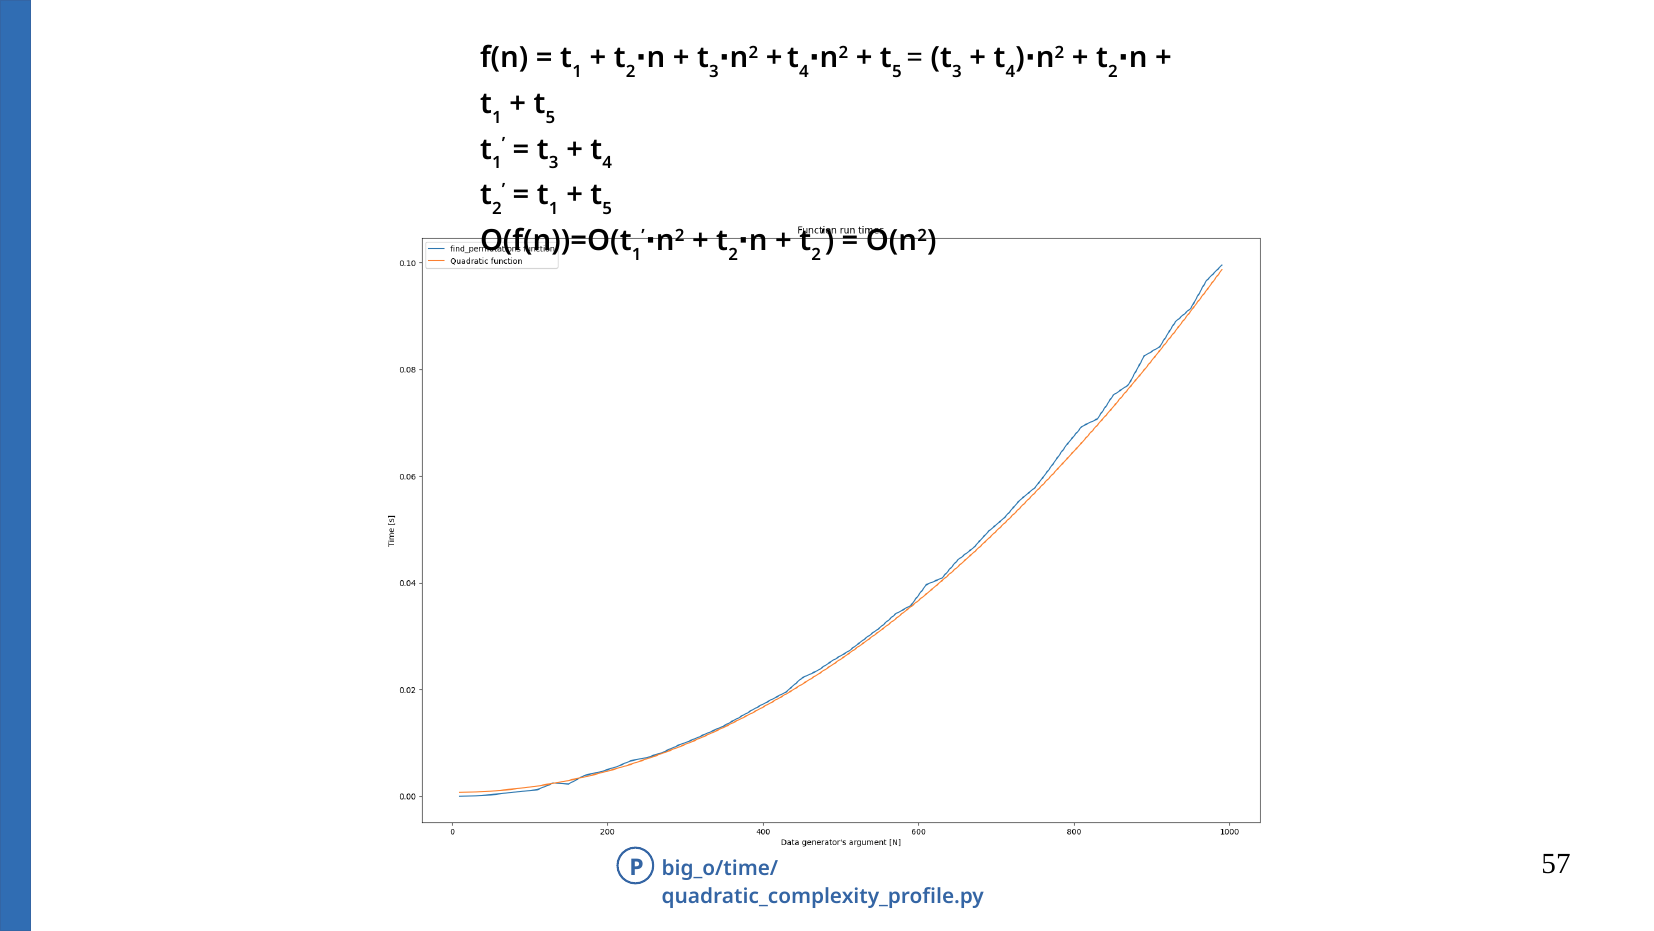

f(n) = t1 + t2⋅n + t3⋅n2 + t4⋅n2 + t5 = (t3 + t4)⋅n2 + t2⋅n + t1 + t5
t1’ = t3 + t4
t2’ = t1 + t5
O(f(n))=O(t1’⋅n2 + t2⋅n + t2’) = O(n2)
P
big_o/time/quadratic_complexity_profile.py
57